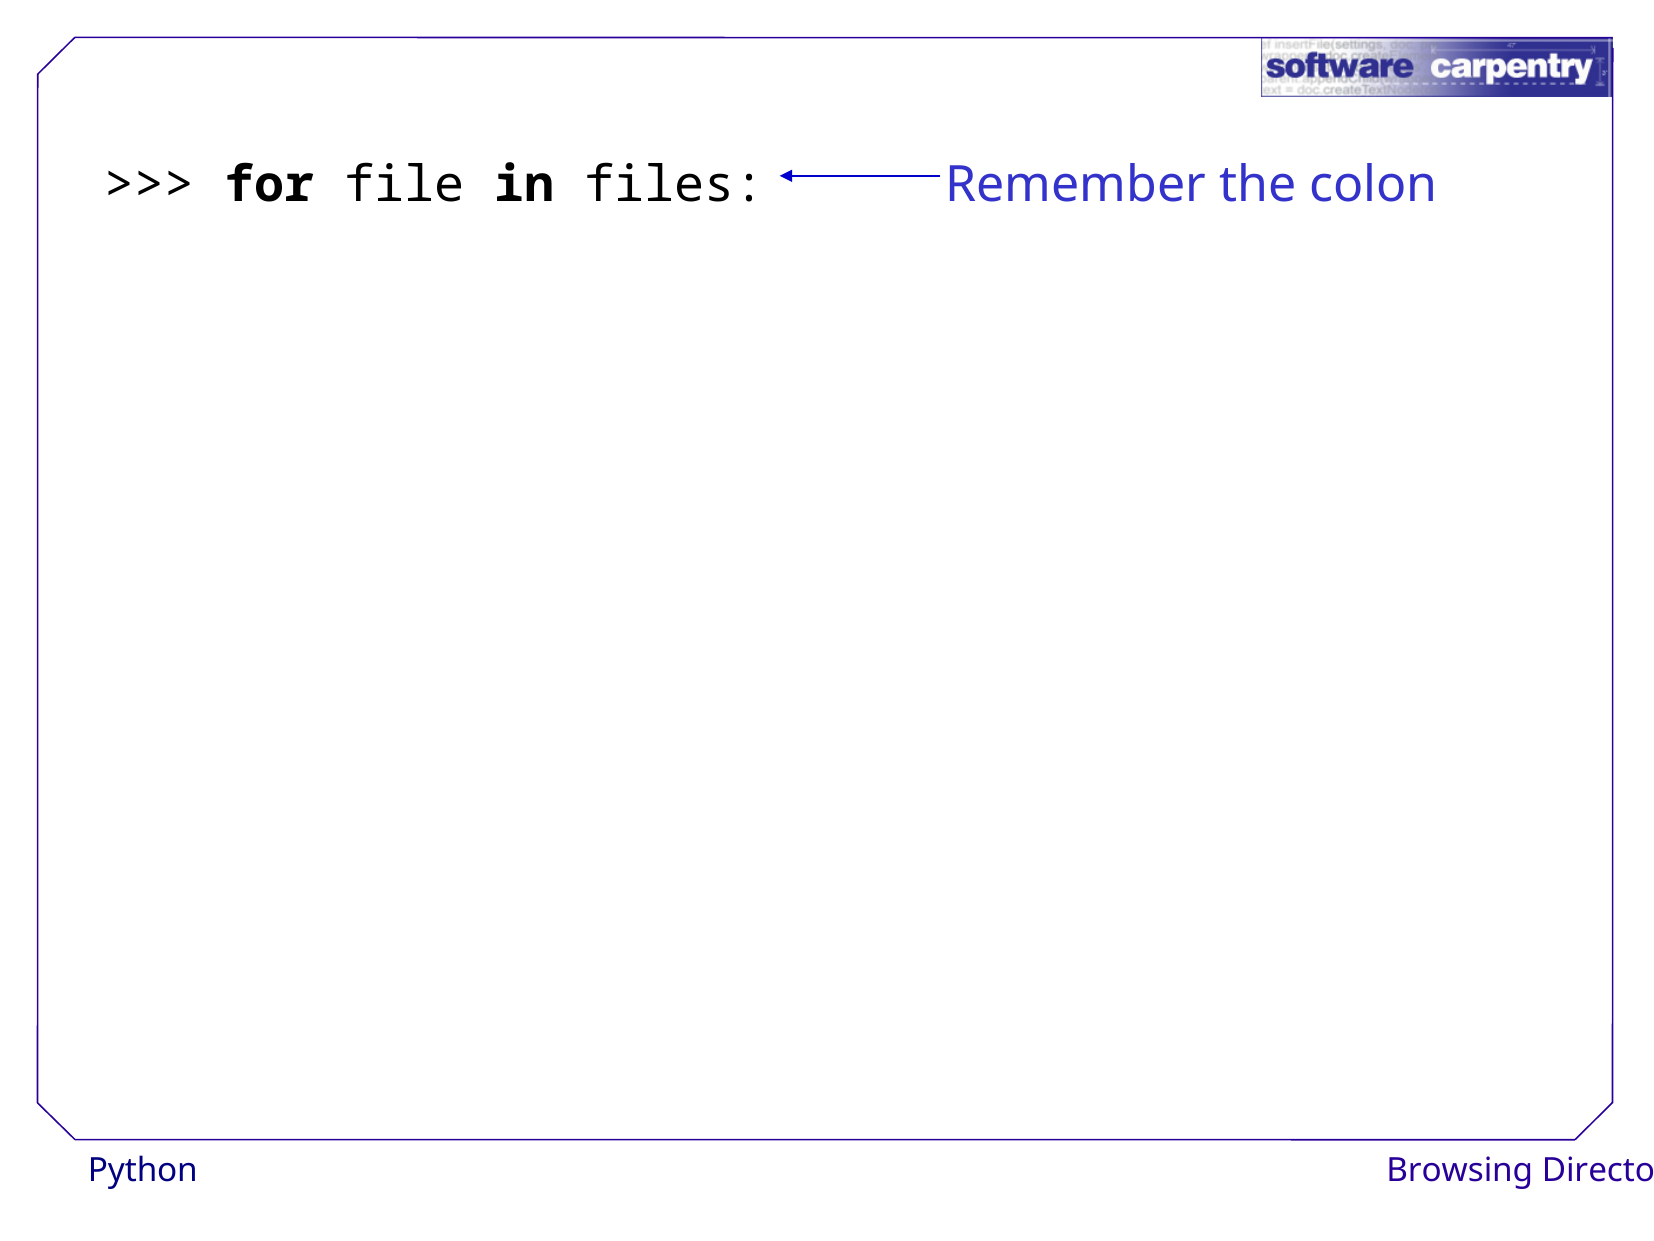

>>> for file in files:
Remember the colon